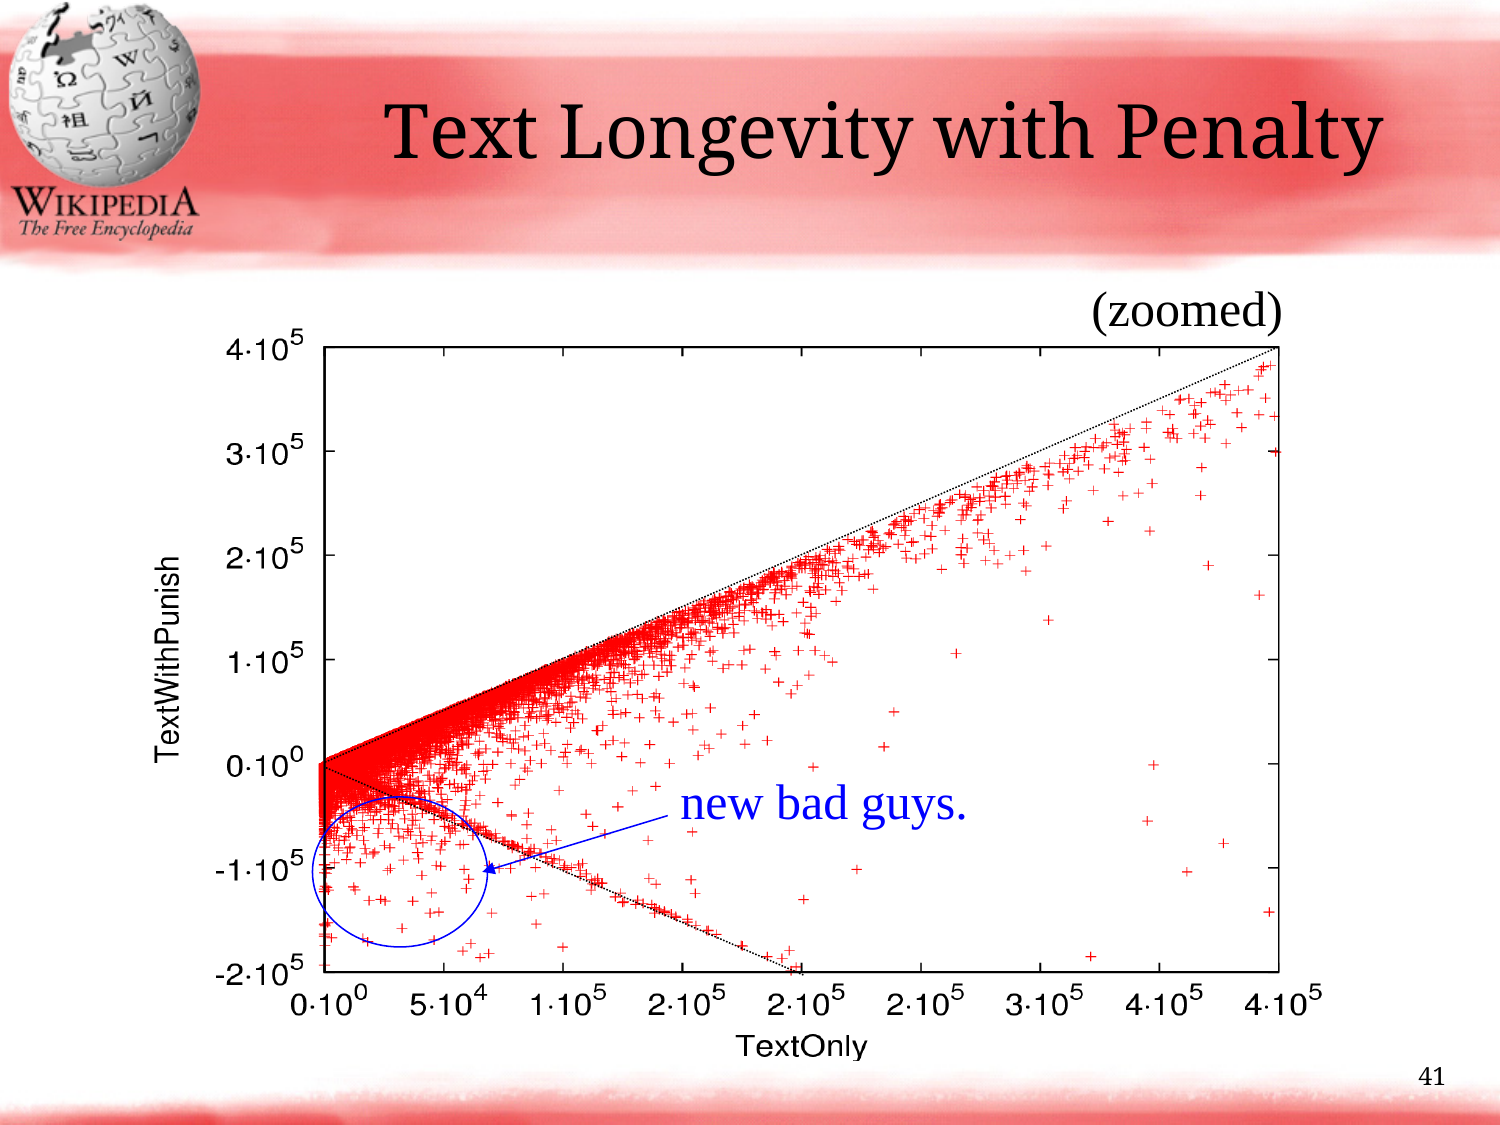

# Text Longevity with Penalty
(zoomed)‏
new bad guys.
41